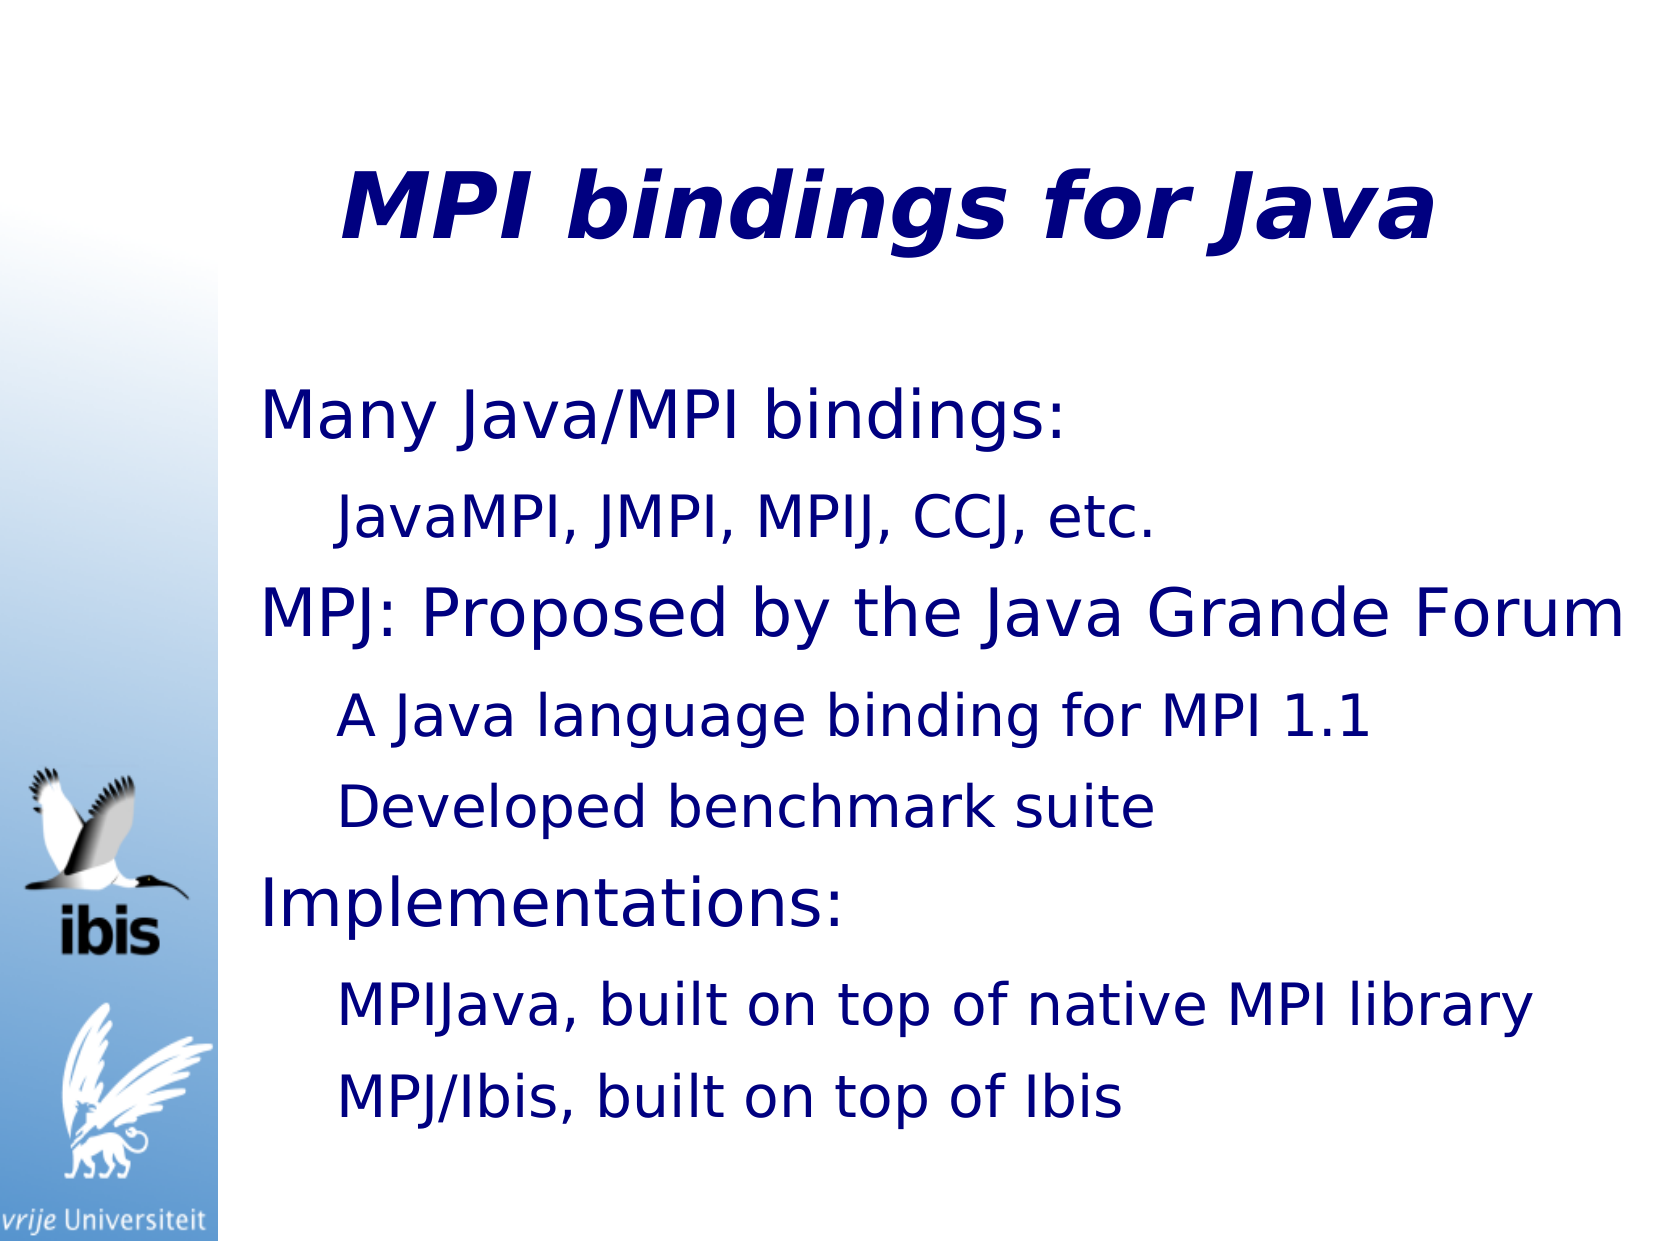

# MPI bindings for Java
Many Java/MPI bindings:
JavaMPI, JMPI, MPIJ, CCJ, etc.
MPJ: Proposed by the Java Grande Forum
A Java language binding for MPI 1.1
Developed benchmark suite
Implementations:
MPIJava, built on top of native MPI library
MPJ/Ibis, built on top of Ibis